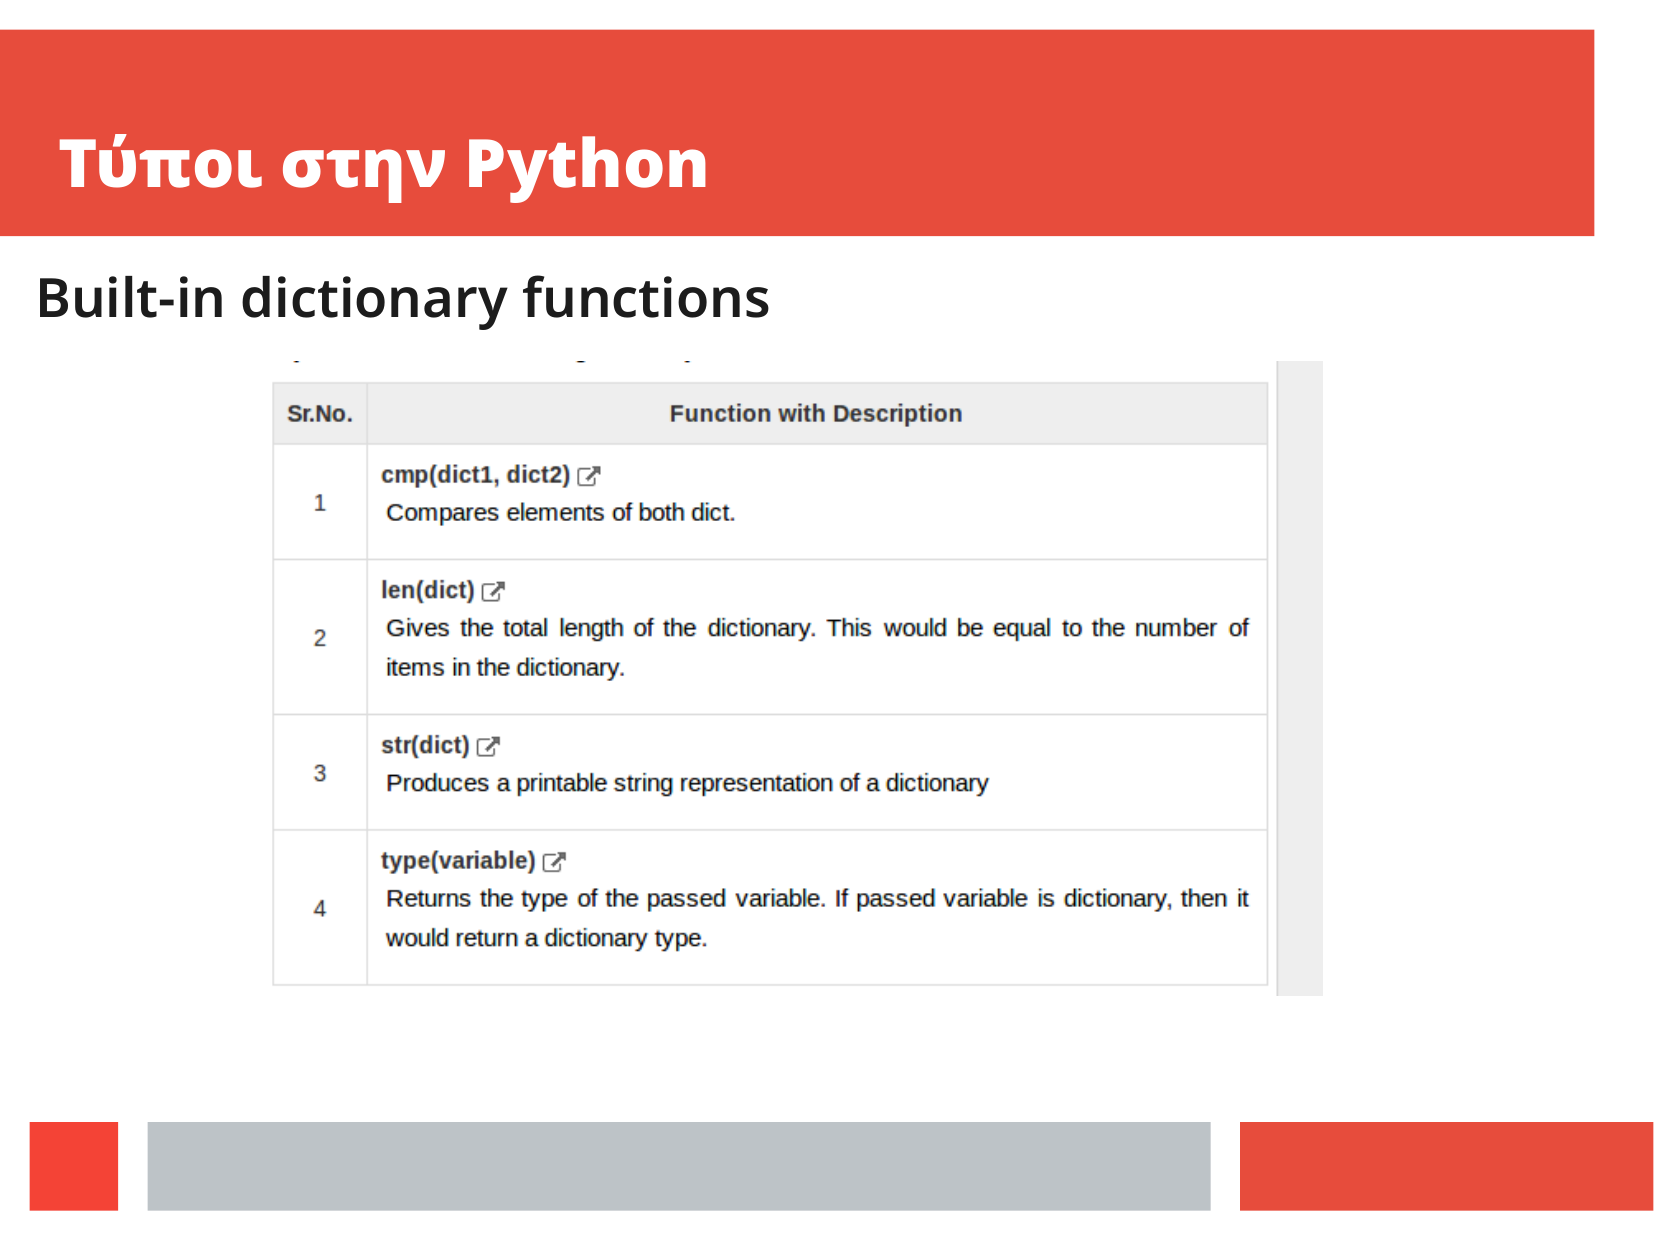

# Τύποι στην Python
Βuilt-in dictionary functions